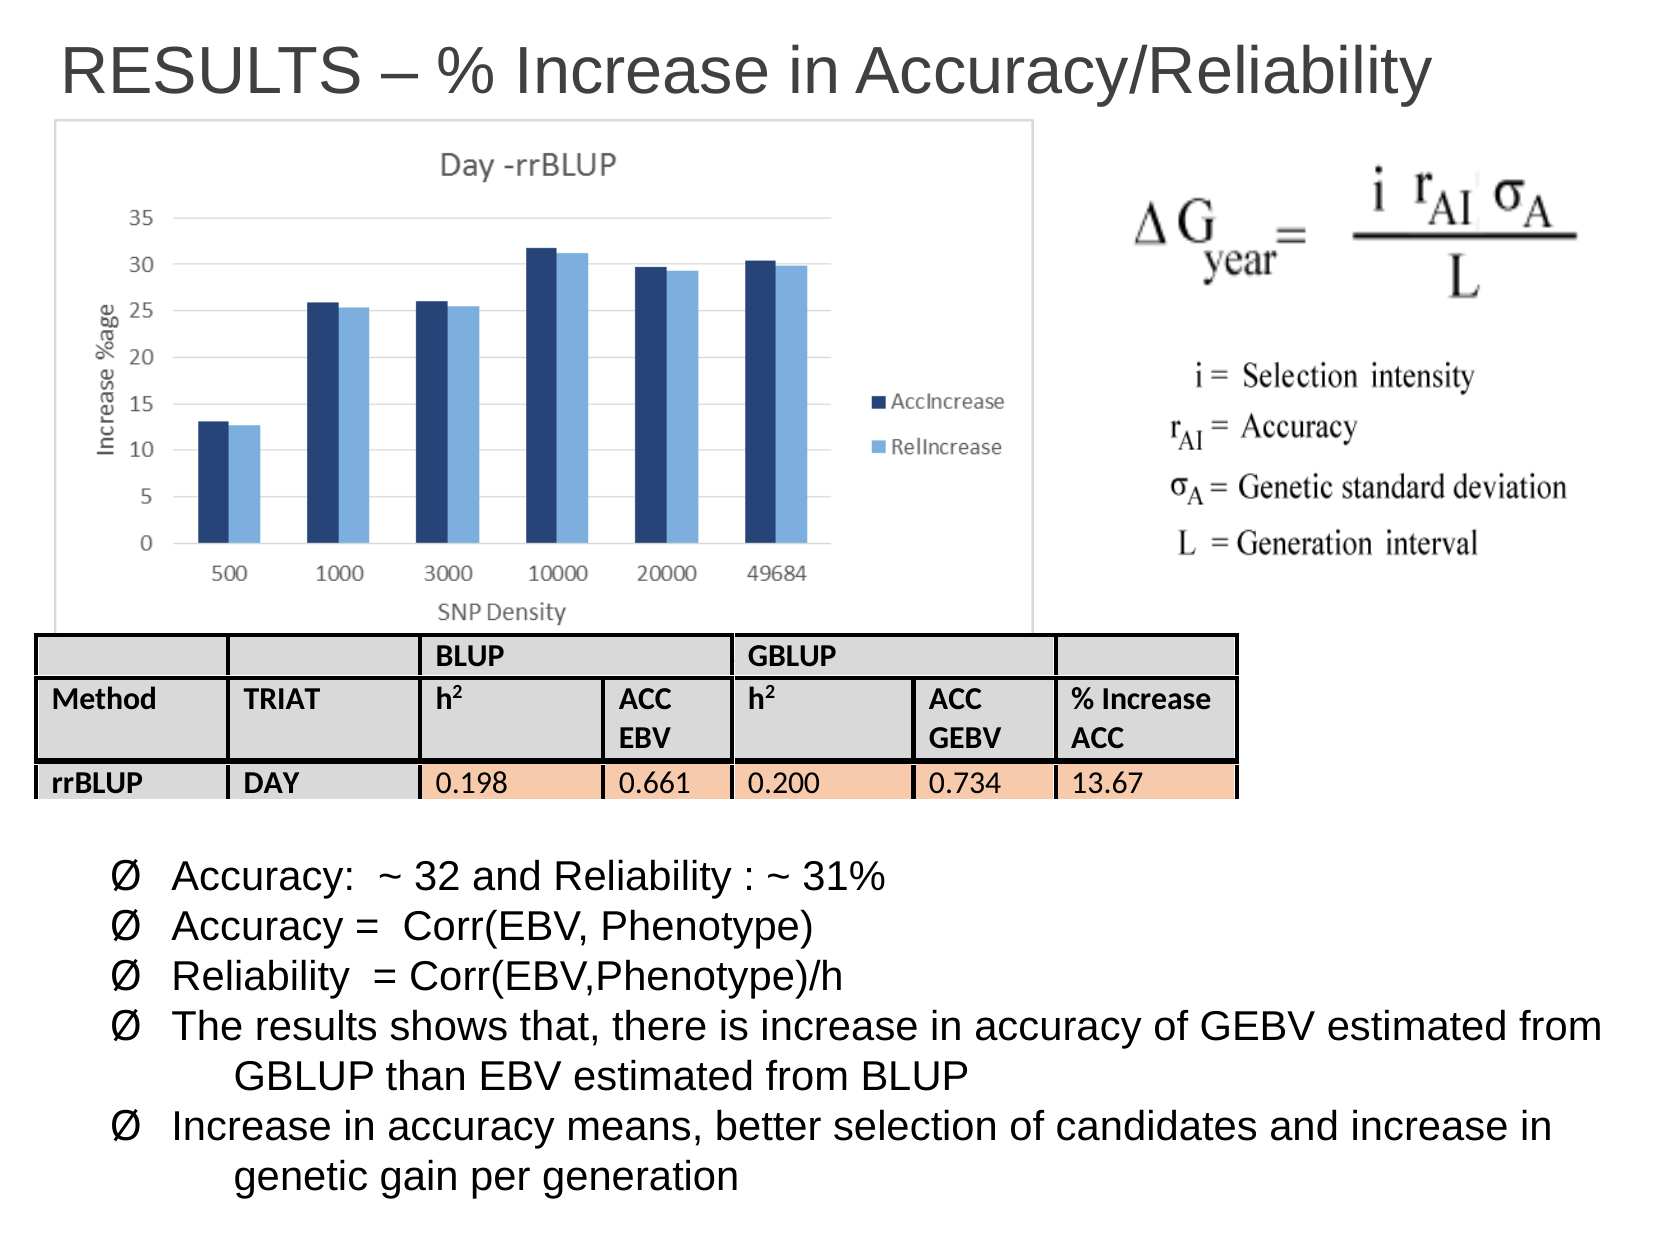

RESULTS – % Increase in Accuracy/Reliability
Accuracy: ~ 32 and Reliability : ~ 31%
Accuracy = Corr(EBV, Phenotype)
Reliability = Corr(EBV,Phenotype)/h
The results shows that, there is increase in accuracy of GEBV estimated from GBLUP than EBV estimated from BLUP
Increase in accuracy means, better selection of candidates and increase in genetic gain per generation